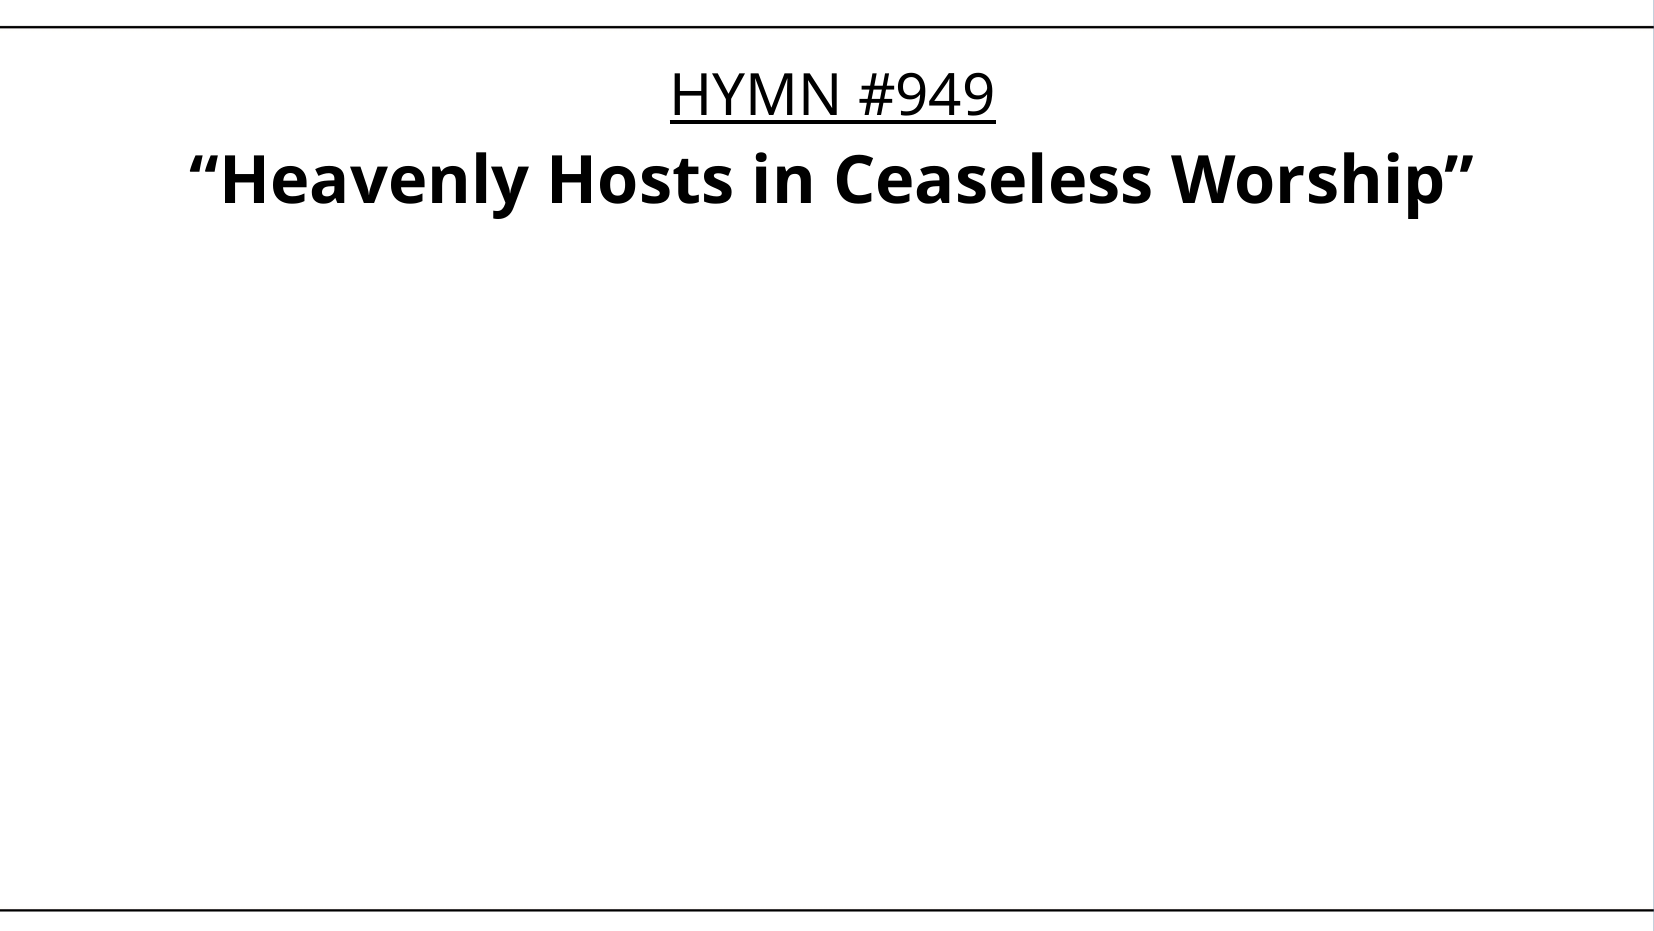

HYMN #949
“Heavenly Hosts in Ceaseless Worship”